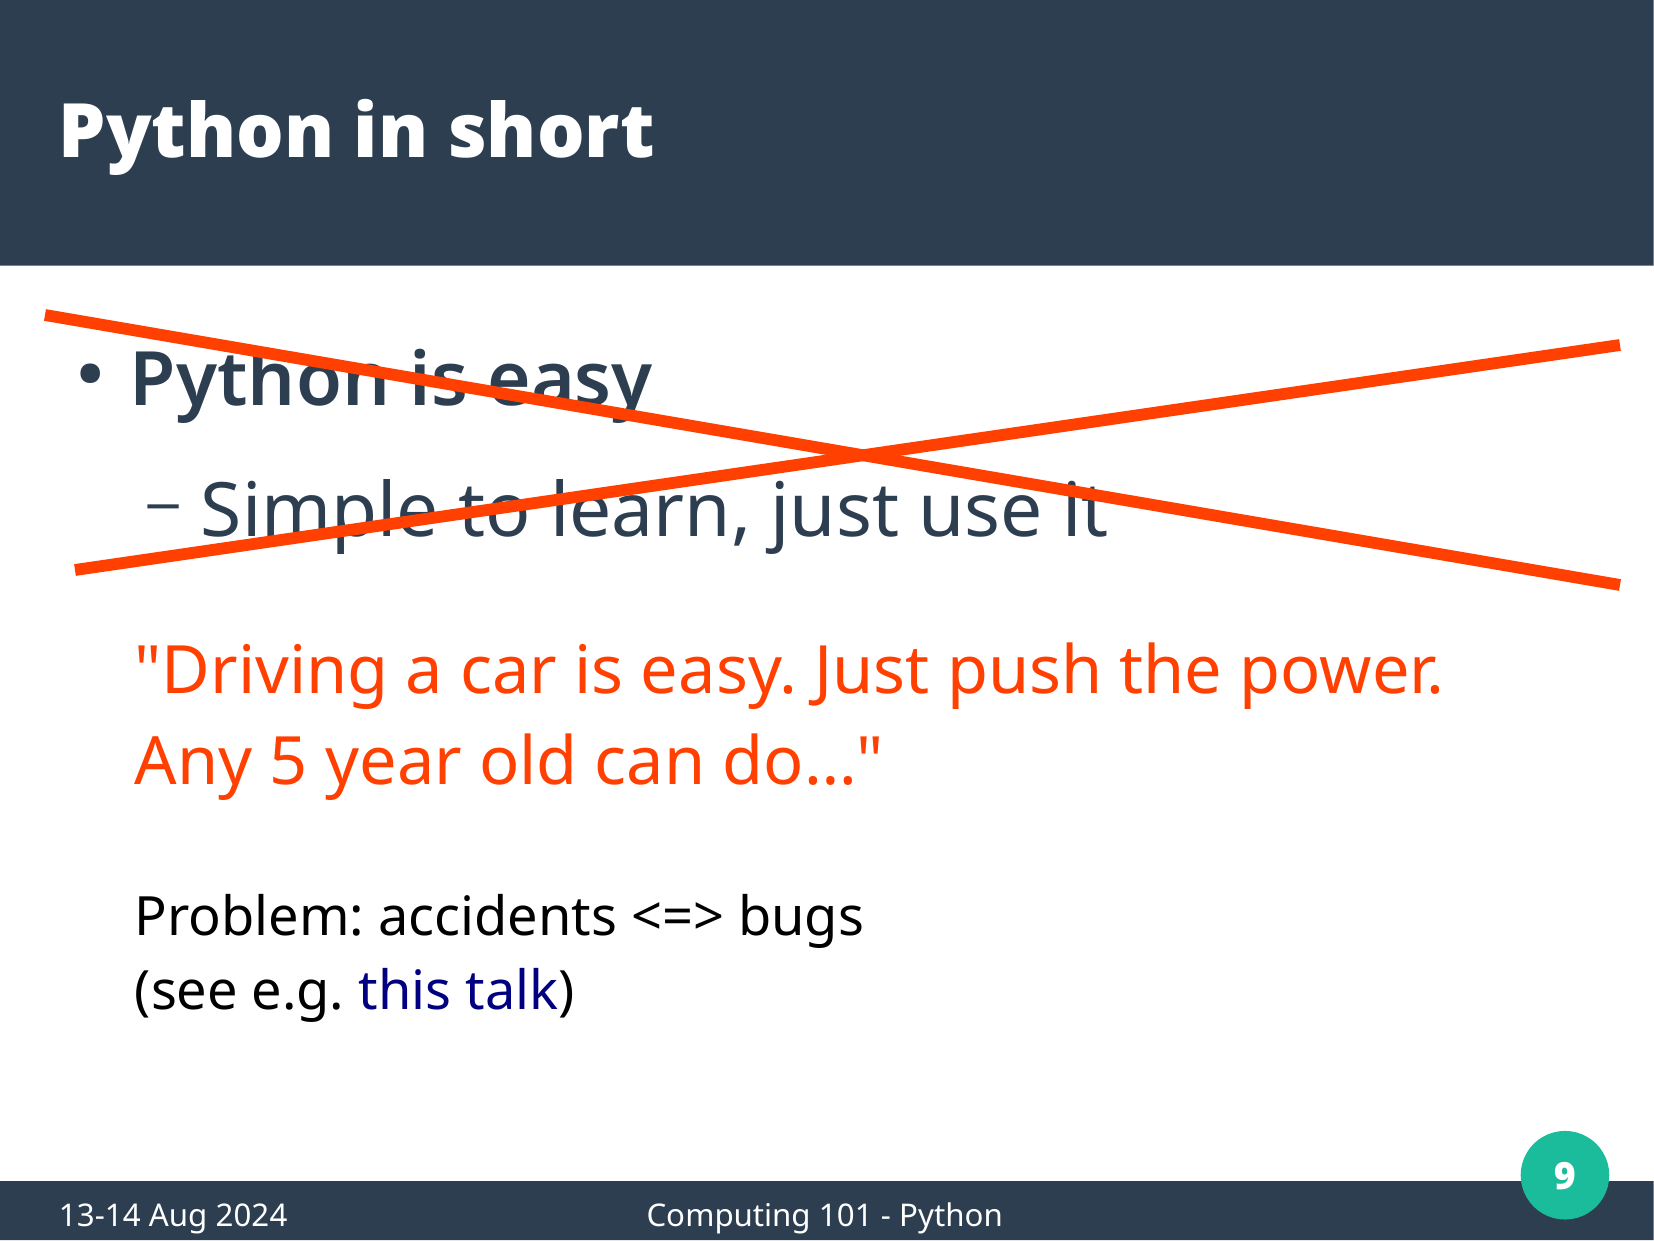

# Python in short
Python is easy
Simple to learn, just use it
"Driving a car is easy. Just push the power. Any 5 year old can do…"
Problem: accidents <=> bugs
(see e.g. this talk)
9
13-14 Aug 2024